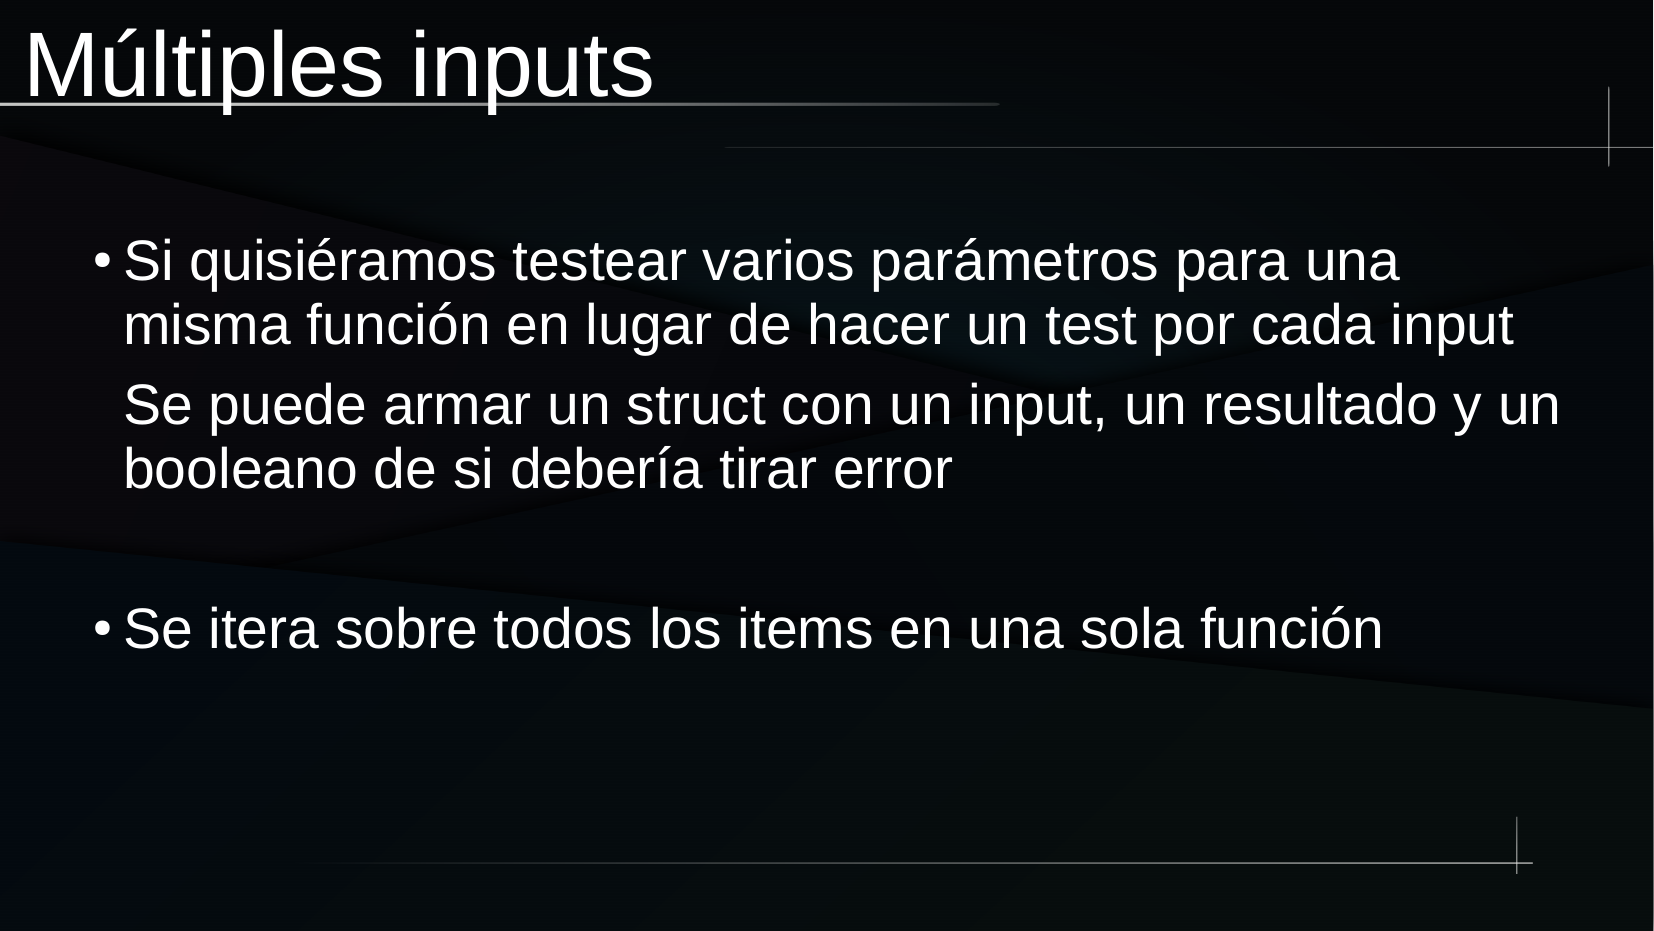

# Múltiples inputs
Si quisiéramos testear varios parámetros para una misma función en lugar de hacer un test por cada input
Se puede armar un struct con un input, un resultado y un booleano de si debería tirar error
Se itera sobre todos los items en una sola función